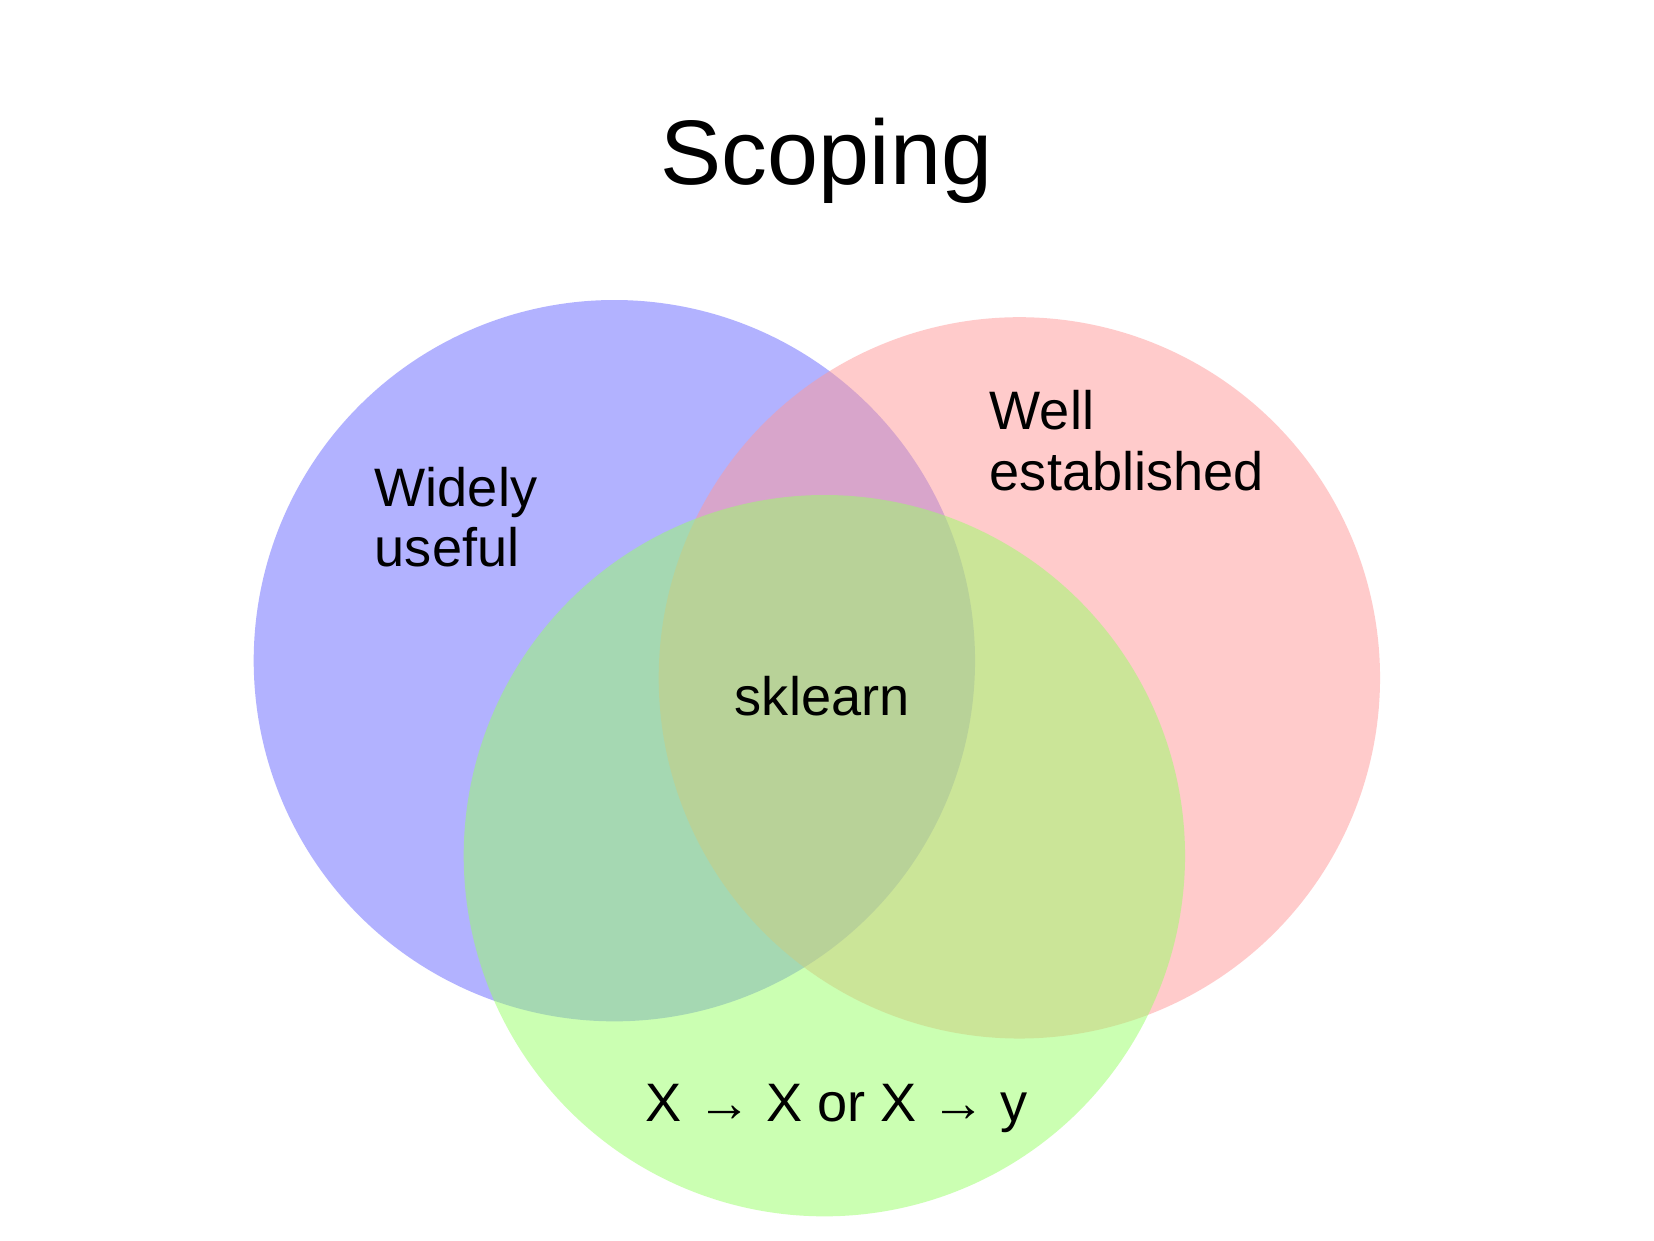

# Scoping
Well established
Widely
useful
sklearn
X → X or X → y